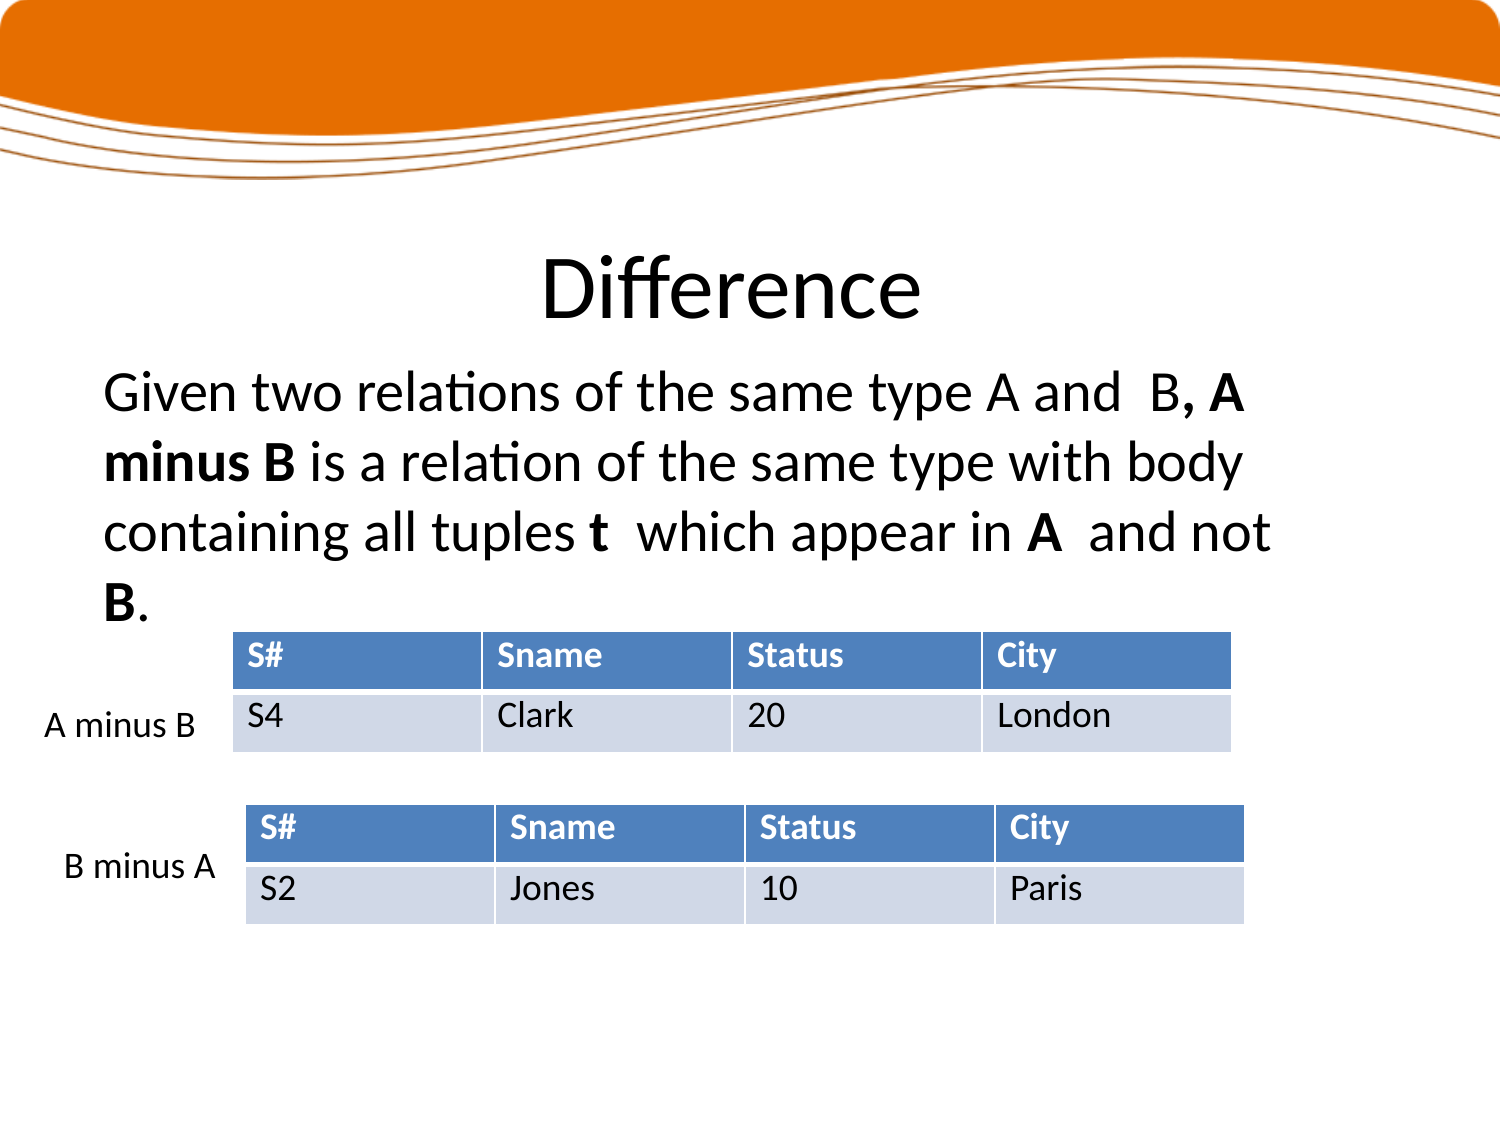

Difference
Given two relations of the same type A and B, A minus B is a relation of the same type with body containing all tuples t which appear in A and not B.
| S# | Sname | Status | City |
| --- | --- | --- | --- |
| S4 | Clark | 20 | London |
A minus B
| S# | Sname | Status | City |
| --- | --- | --- | --- |
| S2 | Jones | 10 | Paris |
B minus A